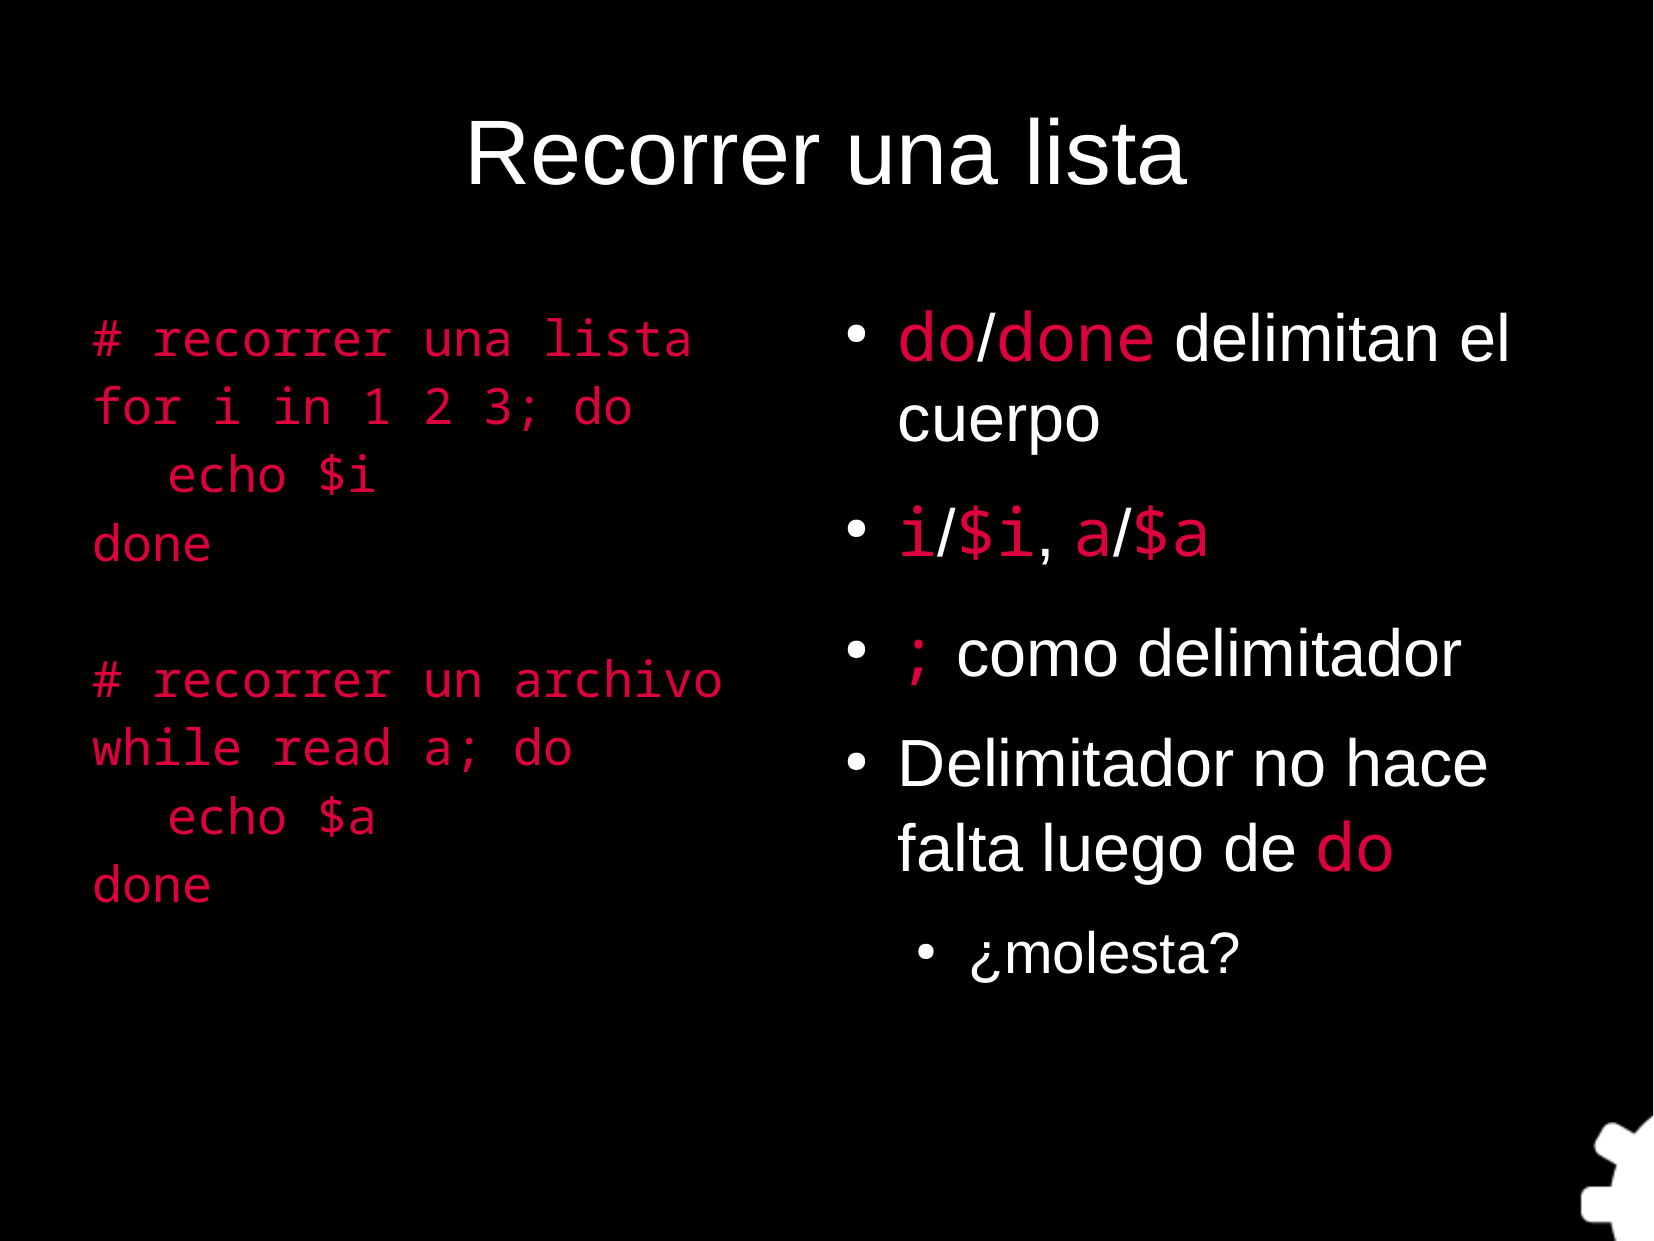

# Recorrer una lista
do/done delimitan el cuerpo
i/$i, a/$a
; como delimitador
Delimitador no hace falta luego de do
¿molesta?
# recorrer una lista
for i in 1 2 3; do
	echo $i
done
# recorrer un archivo
while read a; do
	echo $a
done